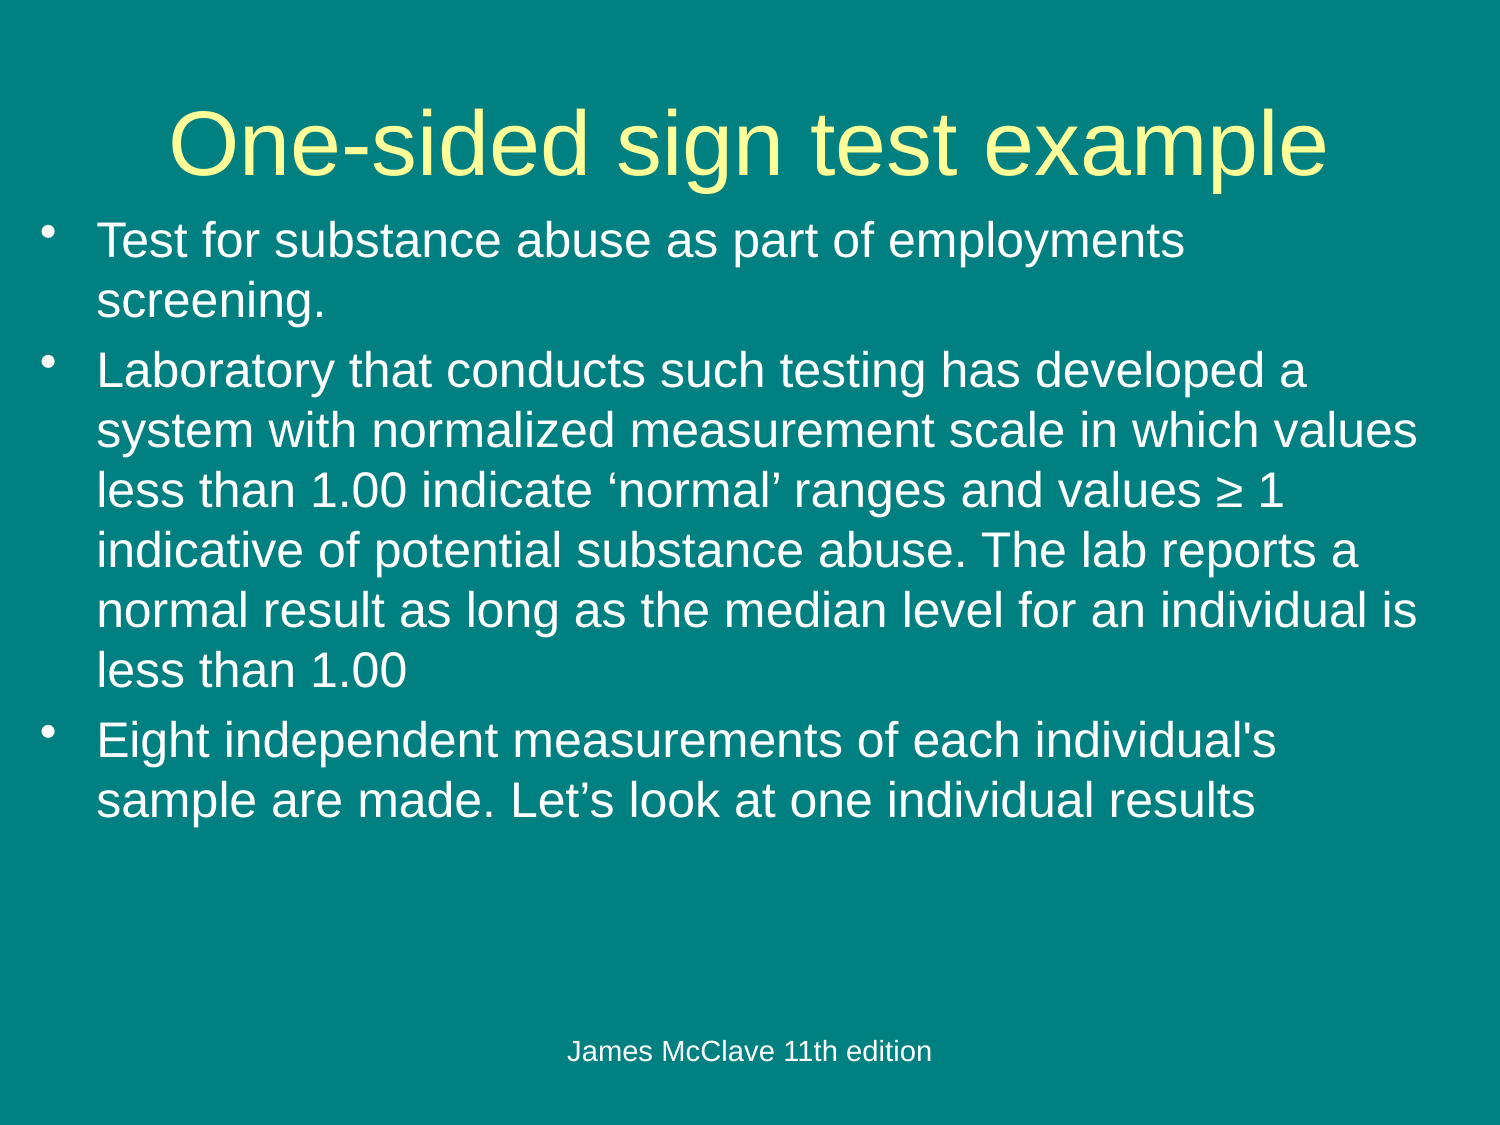

# One-sided sign test example
Test for substance abuse as part of employments screening.
Laboratory that conducts such testing has developed a system with normalized measurement scale in which values less than 1.00 indicate ‘normal’ ranges and values ≥ 1 indicative of potential substance abuse. The lab reports a normal result as long as the median level for an individual is less than 1.00
Eight independent measurements of each individual's sample are made. Let’s look at one individual results
James McClave 11th edition